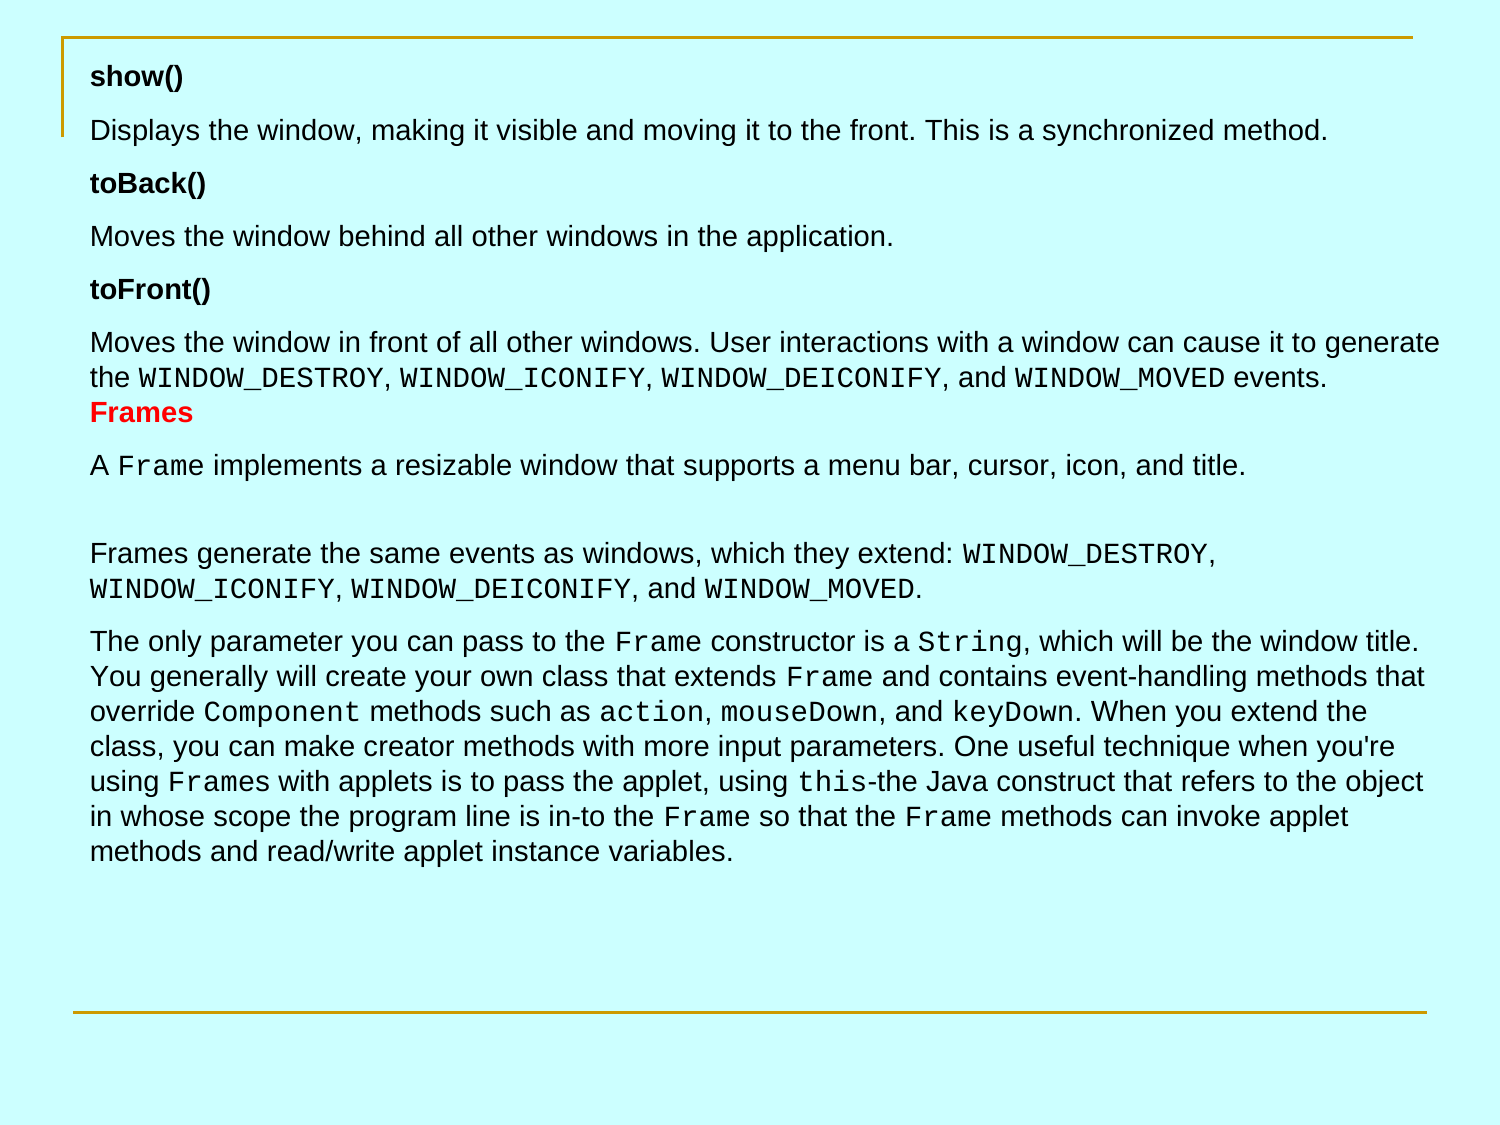

show()
Displays the window, making it visible and moving it to the front. This is a synchronized method.
toBack()
Moves the window behind all other windows in the application.
toFront()
Moves the window in front of all other windows. User interactions with a window can cause it to generate the WINDOW_DESTROY, WINDOW_ICONIFY, WINDOW_DEICONIFY, and WINDOW_MOVED events.
Frames
A Frame implements a resizable window that supports a menu bar, cursor, icon, and title.
Frames generate the same events as windows, which they extend: WINDOW_DESTROY, WINDOW_ICONIFY, WINDOW_DEICONIFY, and WINDOW_MOVED.
The only parameter you can pass to the Frame constructor is a String, which will be the window title. You generally will create your own class that extends Frame and contains event-handling methods that override Component methods such as action, mouseDown, and keyDown. When you extend the class, you can make creator methods with more input parameters. One useful technique when you're using Frames with applets is to pass the applet, using this-the Java construct that refers to the object in whose scope the program line is in-to the Frame so that the Frame methods can invoke applet methods and read/write applet instance variables.